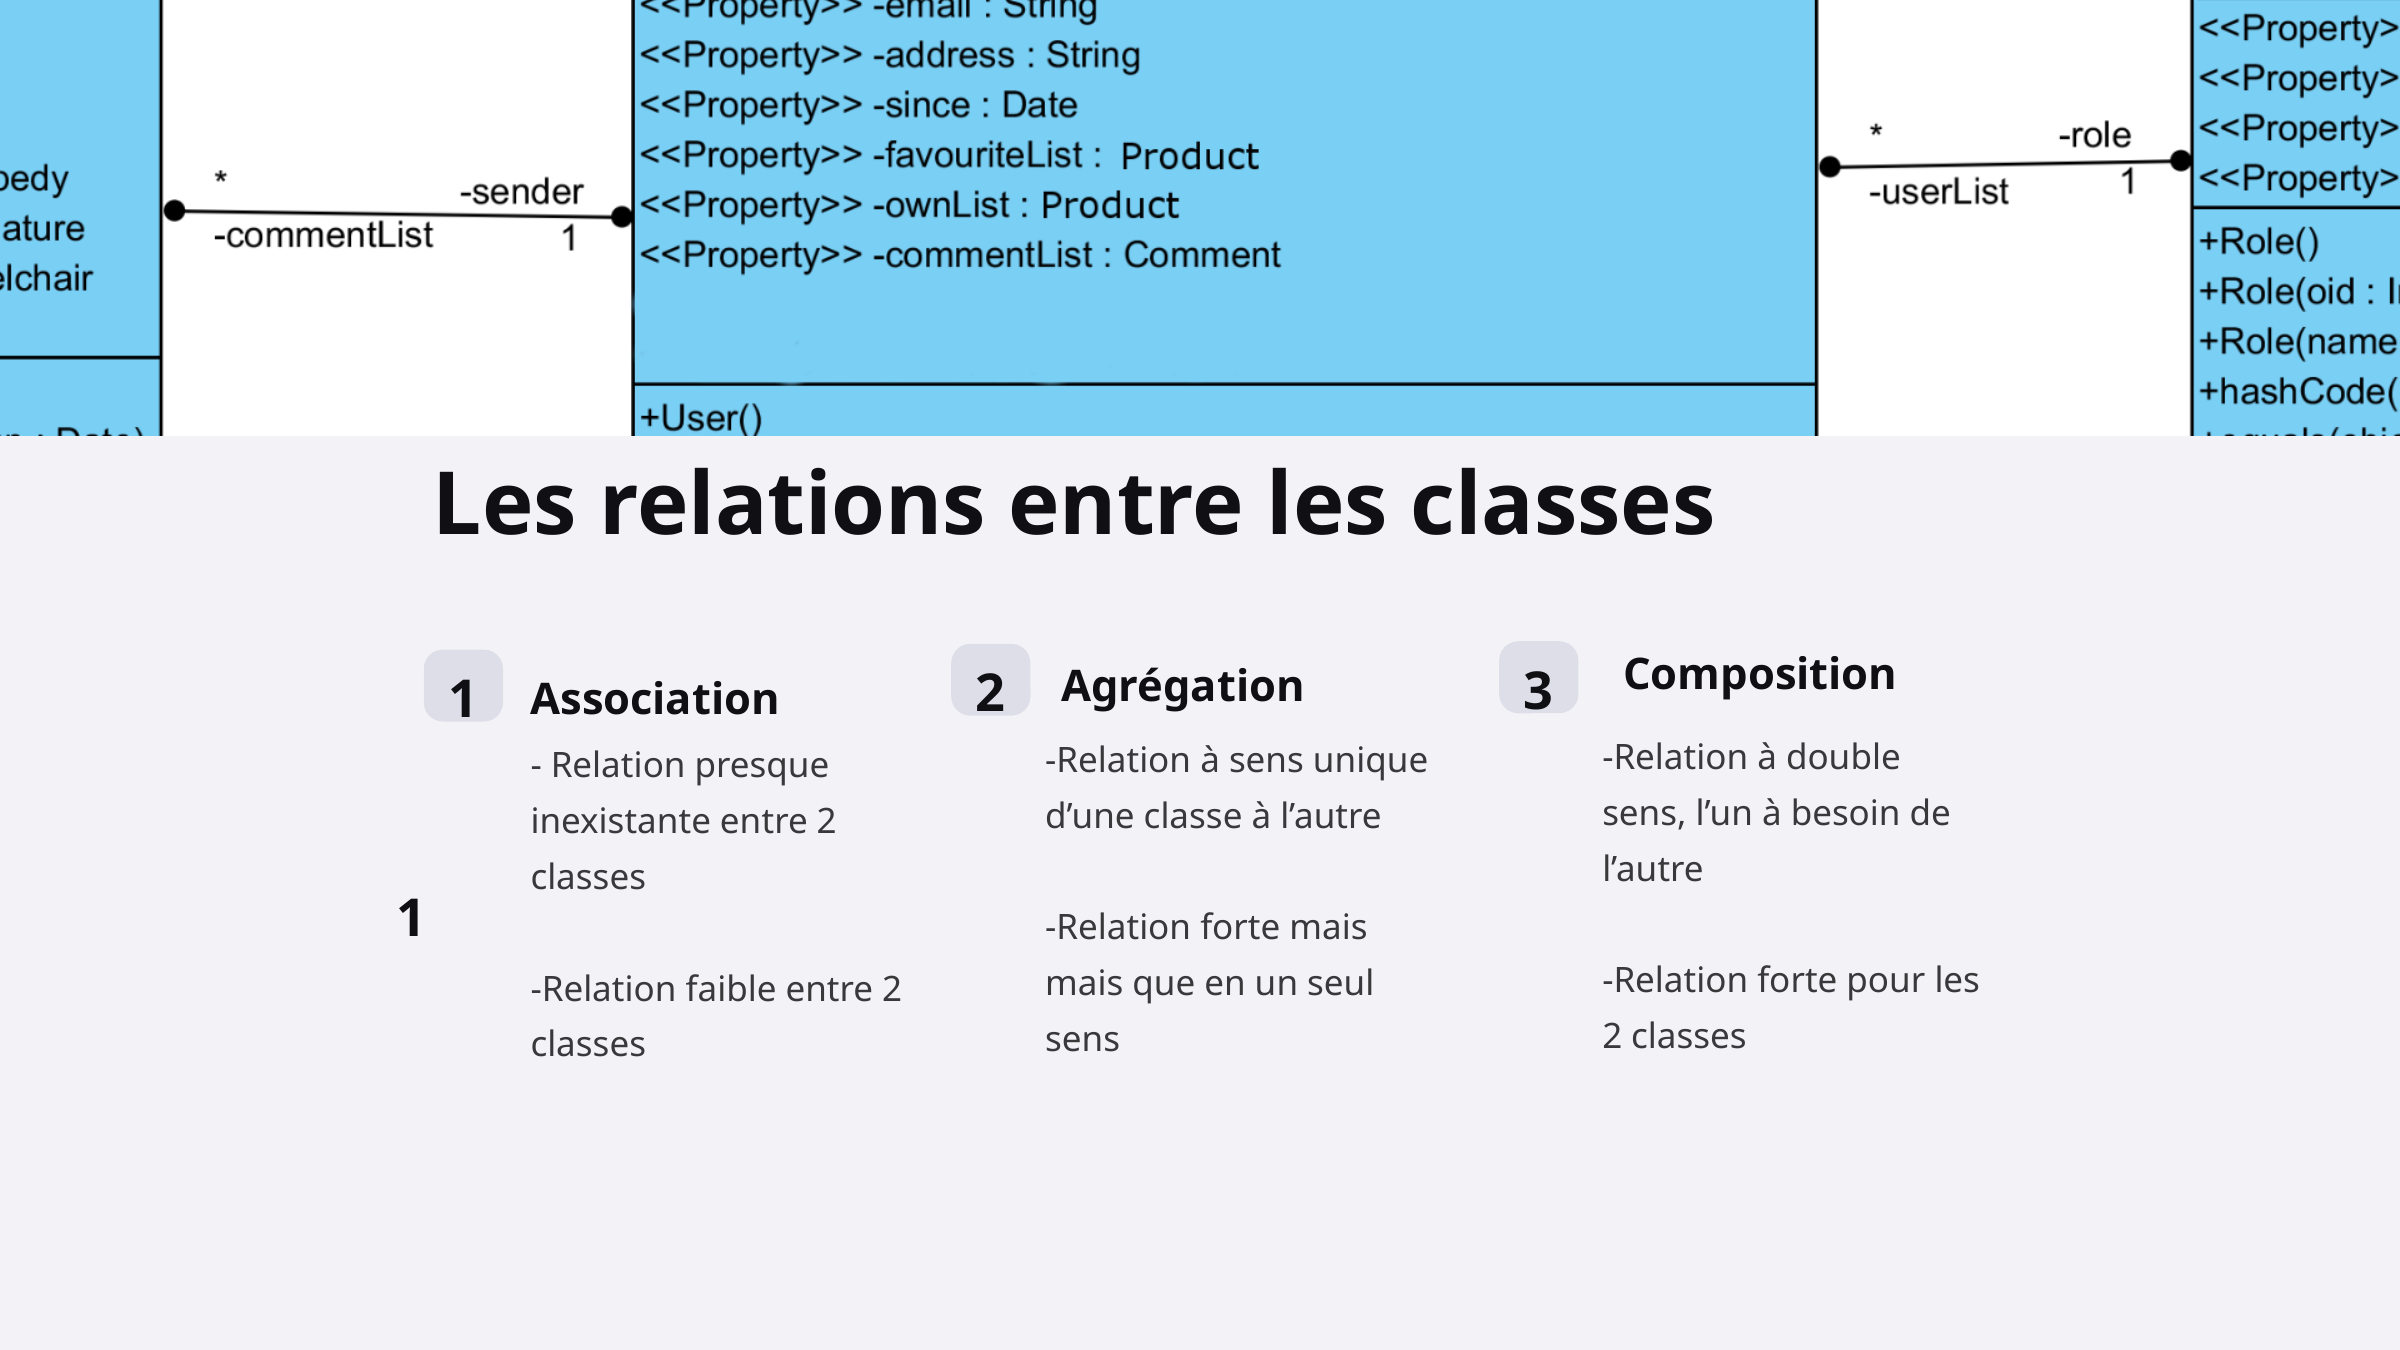

Les relations entre les classes
Composition
3
2
Agrégation
1
Association
-Relation à double sens, l’un à besoin de l’autre
-Relation forte pour les 2 classes
-Relation à sens unique d’une classe à l’autre
-Relation forte mais mais que en un seul sens
- Relation presque inexistante entre 2 classes
-Relation faible entre 2 classes
1